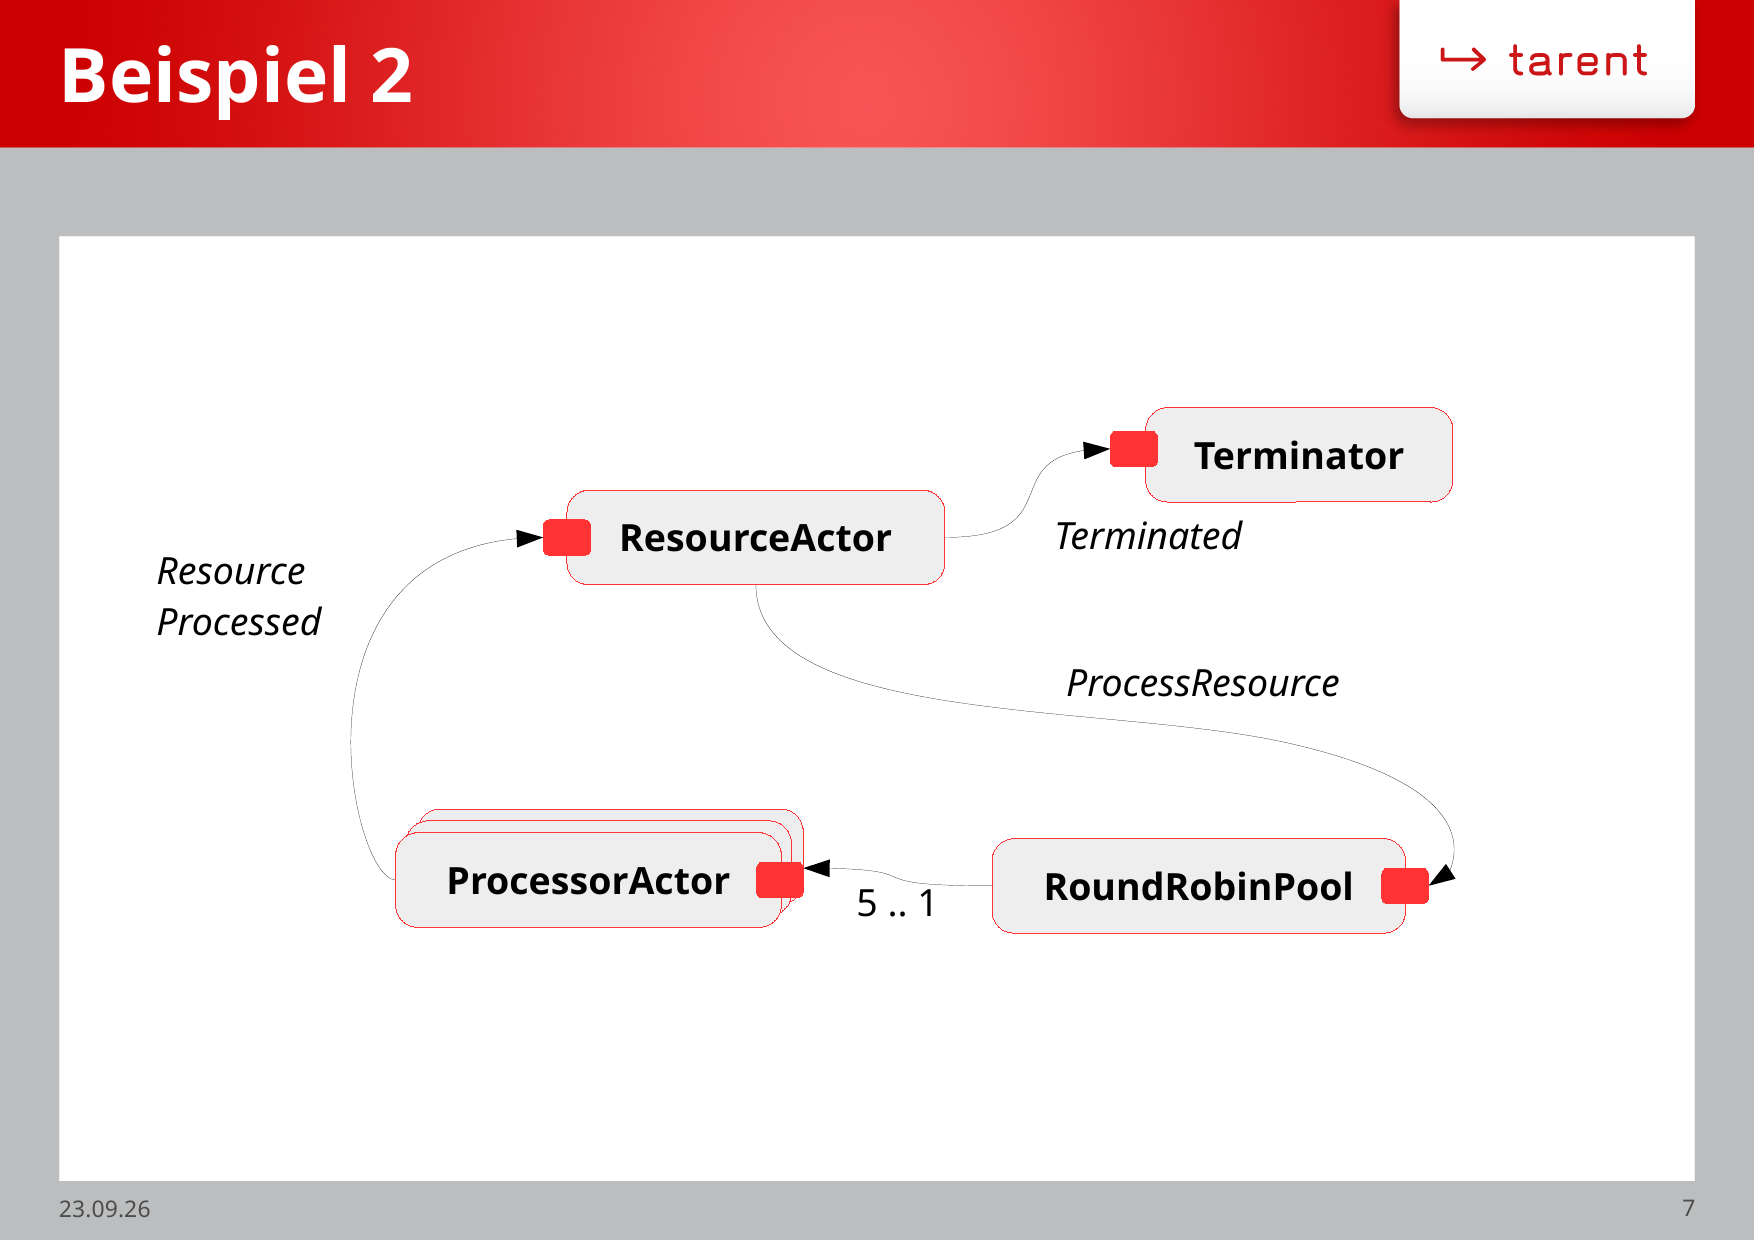

# Beispiel 2
Terminator
ResourceActor
Terminated
Resource
Processed
ProcessResource
ProcessorActor
ProcessorActor
RoundRobinPool